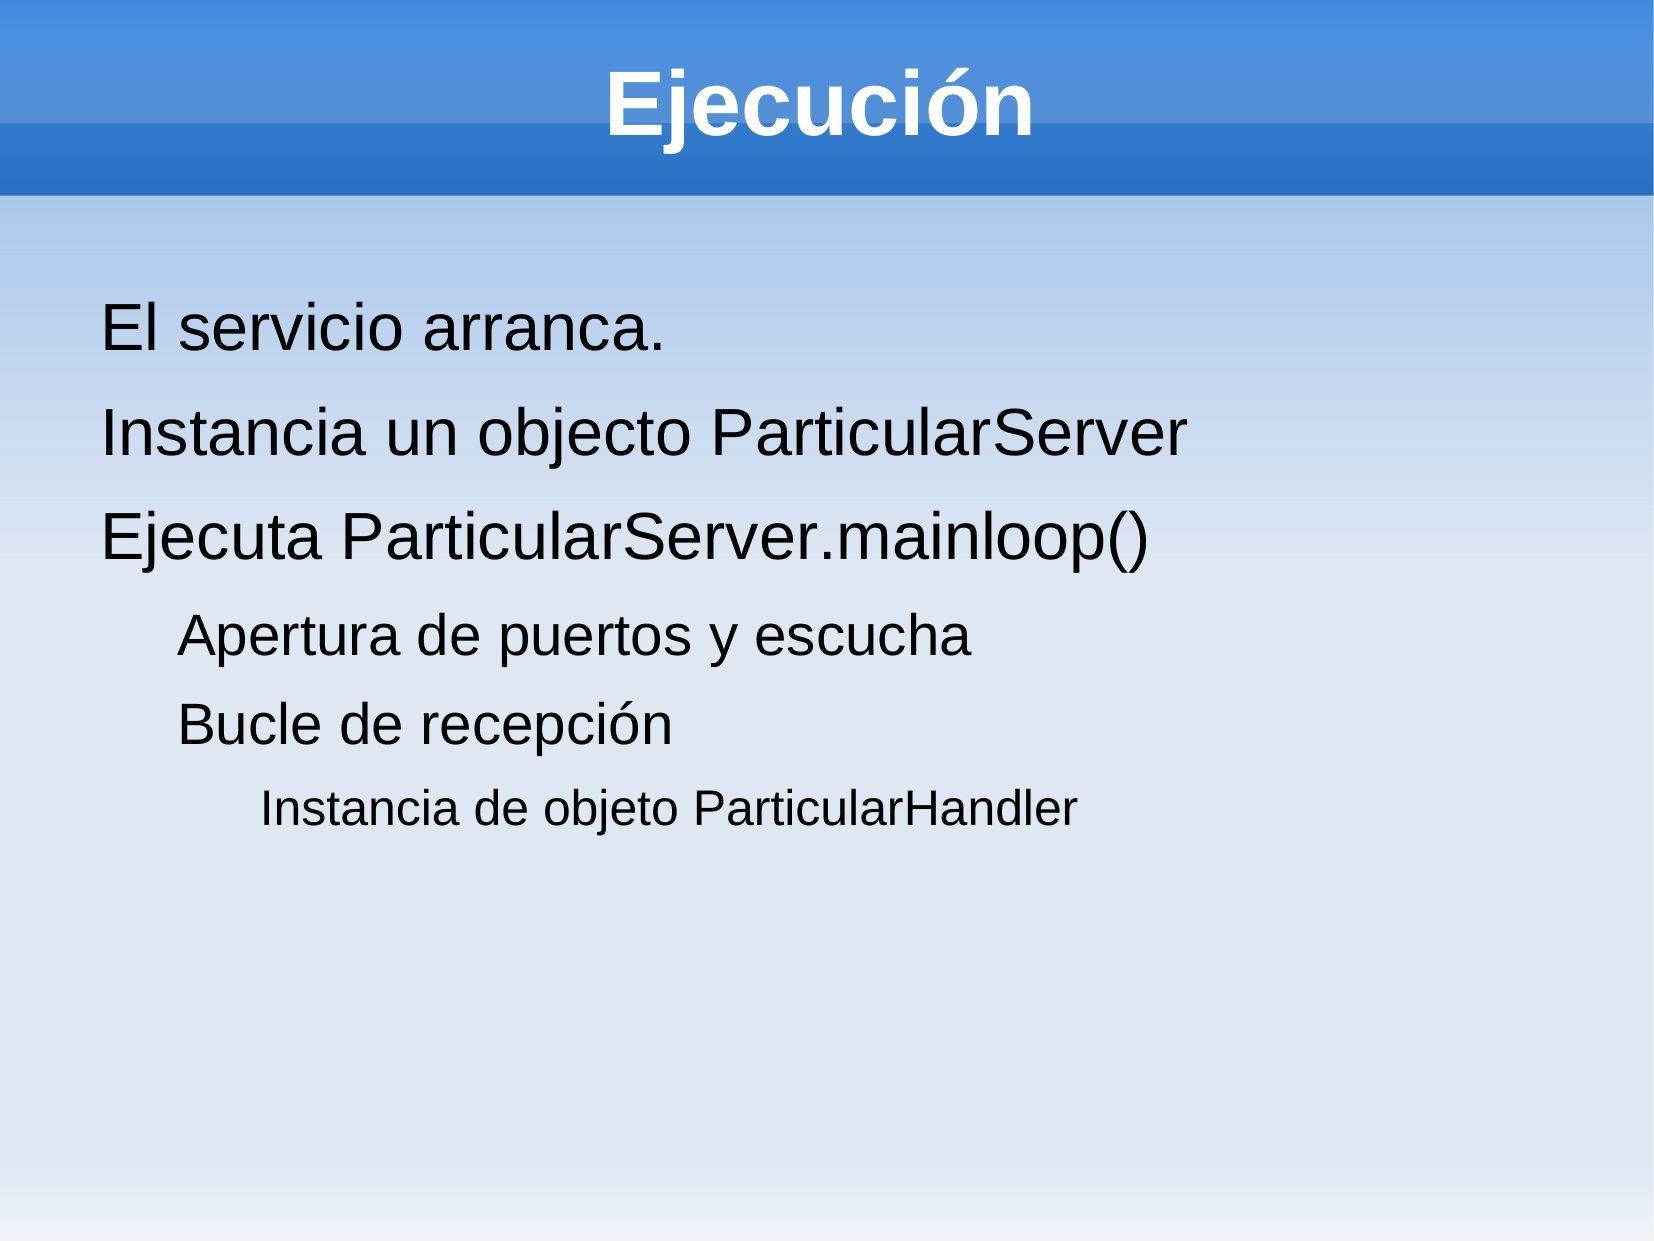

# Ejecución
El servicio arranca.
Instancia un objecto ParticularServer
Ejecuta ParticularServer.mainloop()
Apertura de puertos y escucha
Bucle de recepción
Instancia de objeto ParticularHandler